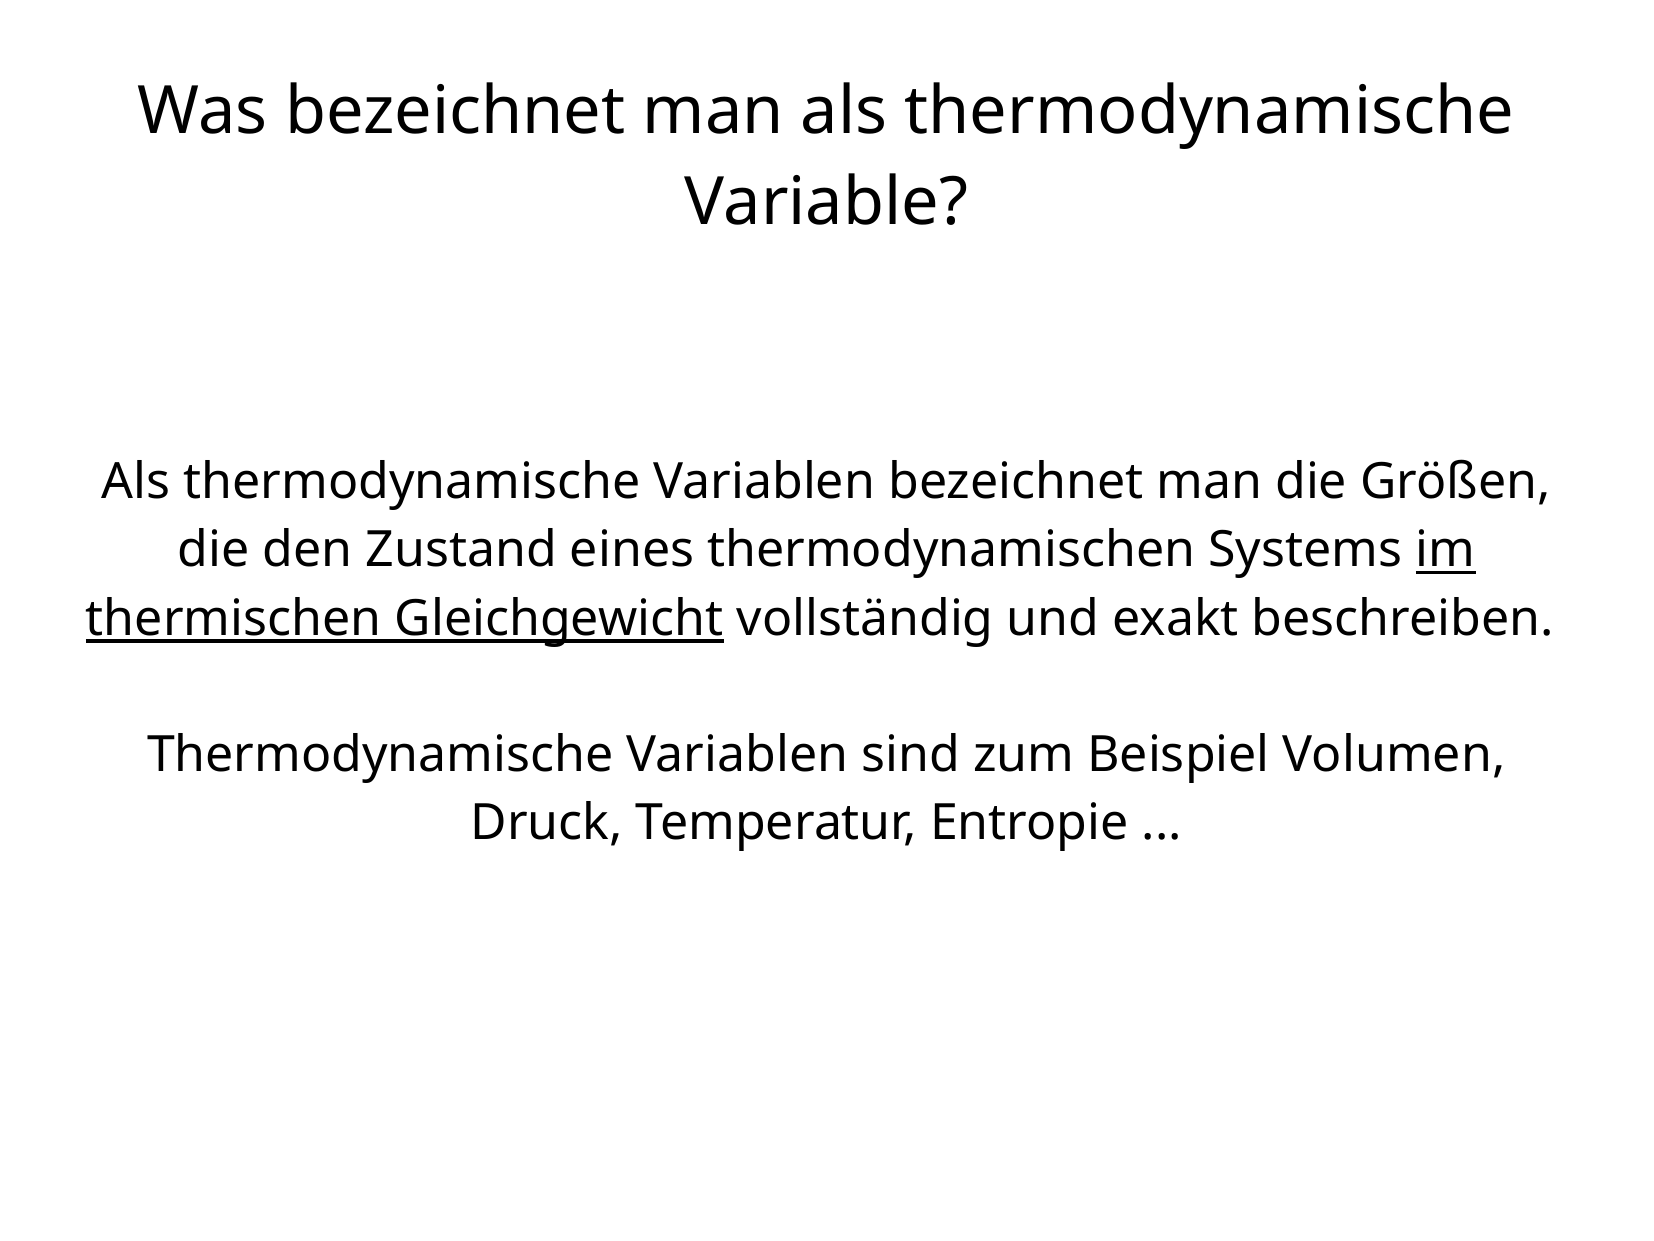

# Was bezeichnet man als thermodynamische Variable?
Als thermodynamische Variablen bezeichnet man die Größen, die den Zustand eines thermodynamischen Systems im thermischen Gleichgewicht vollständig und exakt beschreiben.
Thermodynamische Variablen sind zum Beispiel Volumen, Druck, Temperatur, Entropie ...